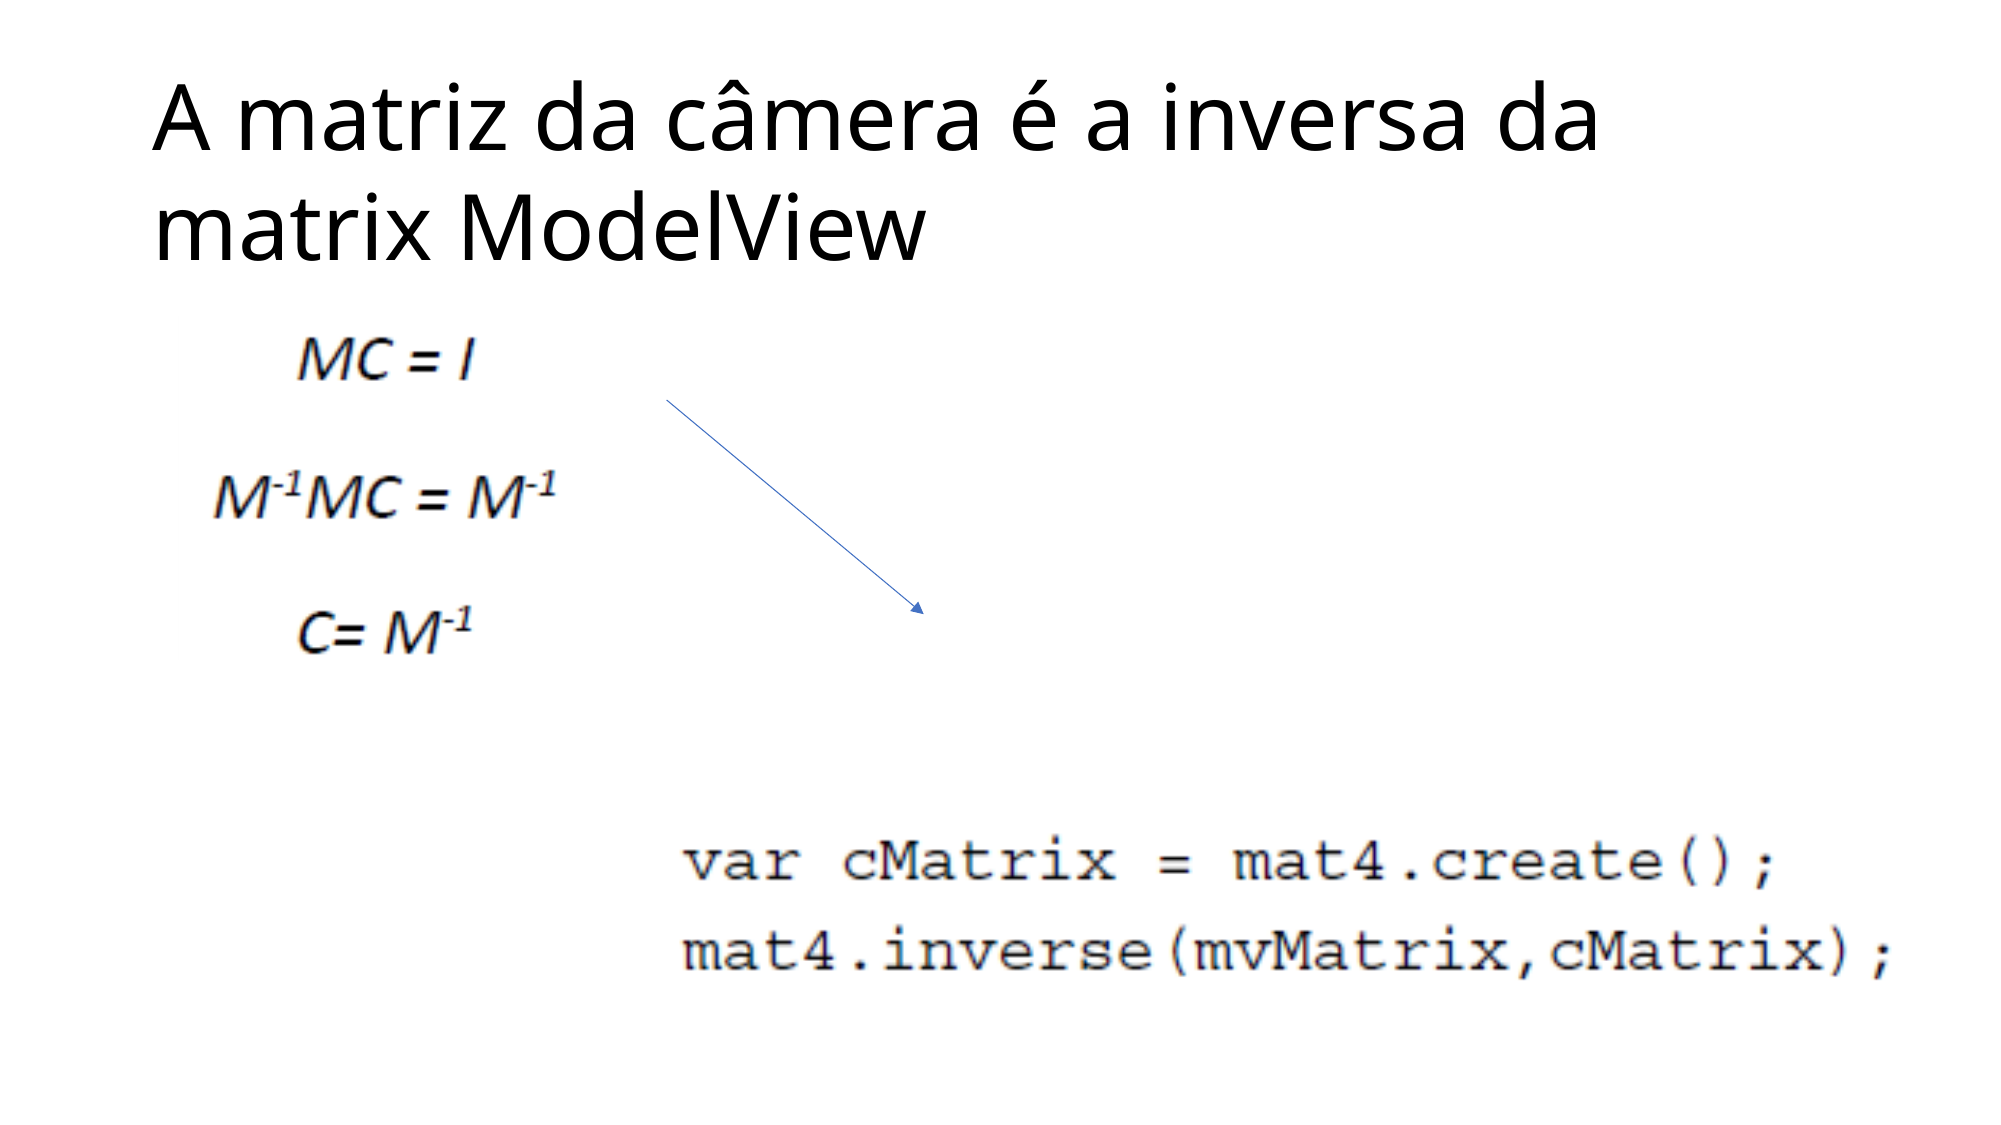

# A matriz da câmera é a inversa da matrix ModelView